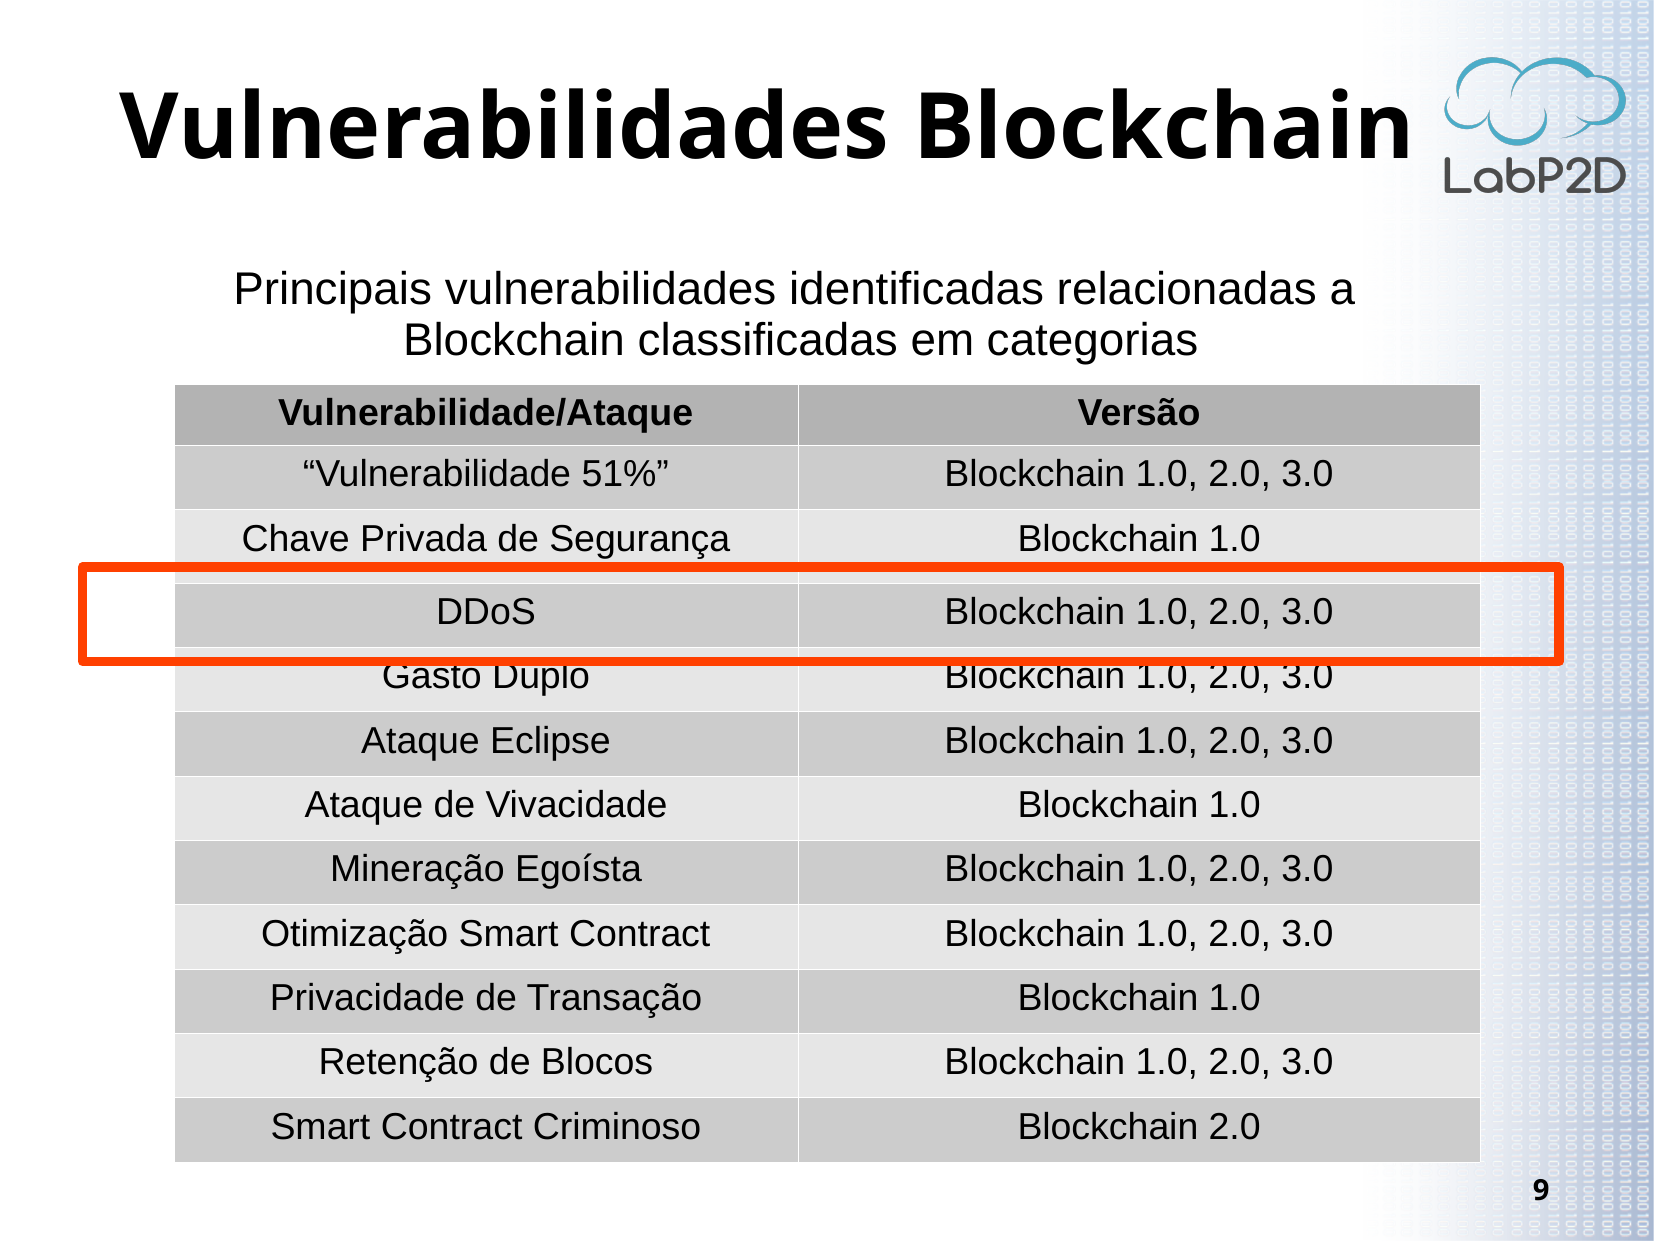

# Vulnerabilidades Blockchain
Principais vulnerabilidades identificadas relacionadas a
Blockchain classificadas em categorias
| Vulnerabilidade/Ataque | Versão |
| --- | --- |
| “Vulnerabilidade 51%” | Blockchain 1.0, 2.0, 3.0 |
| Chave Privada de Segurança | Blockchain 1.0 |
| DDoS | Blockchain 1.0, 2.0, 3.0 |
| Gasto Duplo | Blockchain 1.0, 2.0, 3.0 |
| Ataque Eclipse | Blockchain 1.0, 2.0, 3.0 |
| Ataque de Vivacidade | Blockchain 1.0 |
| Mineração Egoísta | Blockchain 1.0, 2.0, 3.0 |
| Otimização Smart Contract | Blockchain 1.0, 2.0, 3.0 |
| Privacidade de Transação | Blockchain 1.0 |
| Retenção de Blocos | Blockchain 1.0, 2.0, 3.0 |
| Smart Contract Criminoso | Blockchain 2.0 |
9